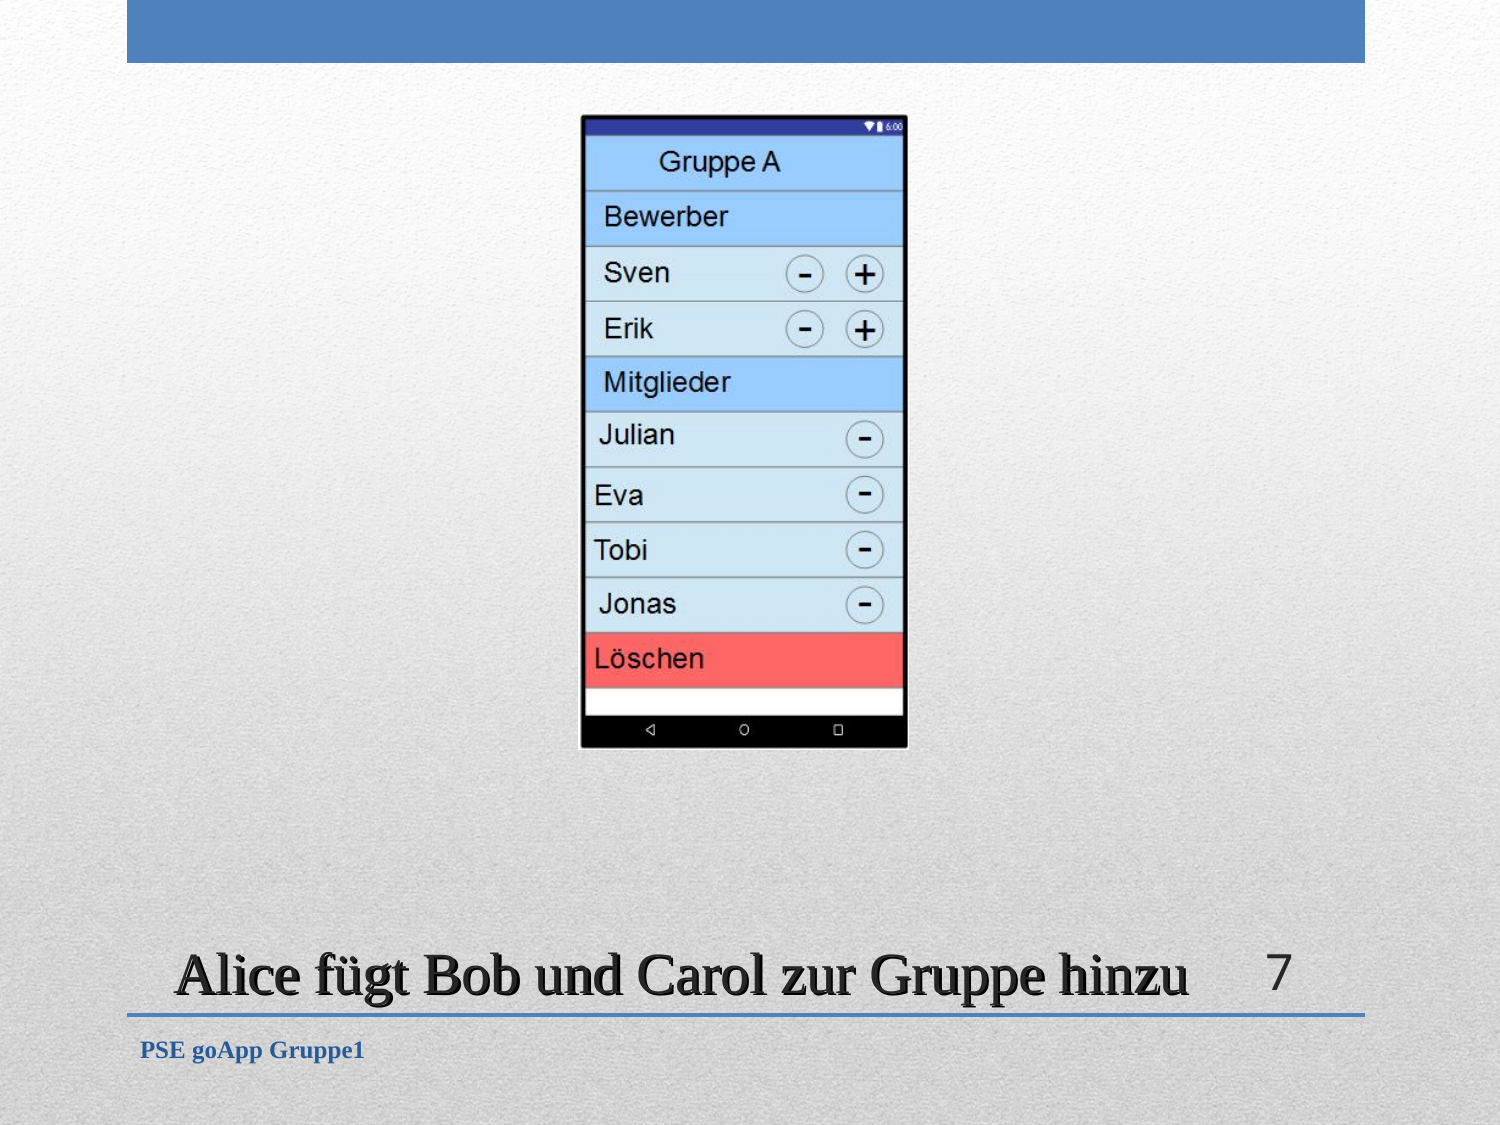

# Alice fügt Bob und Carol zur Gruppe hinzu
PSE goApp Gruppe1